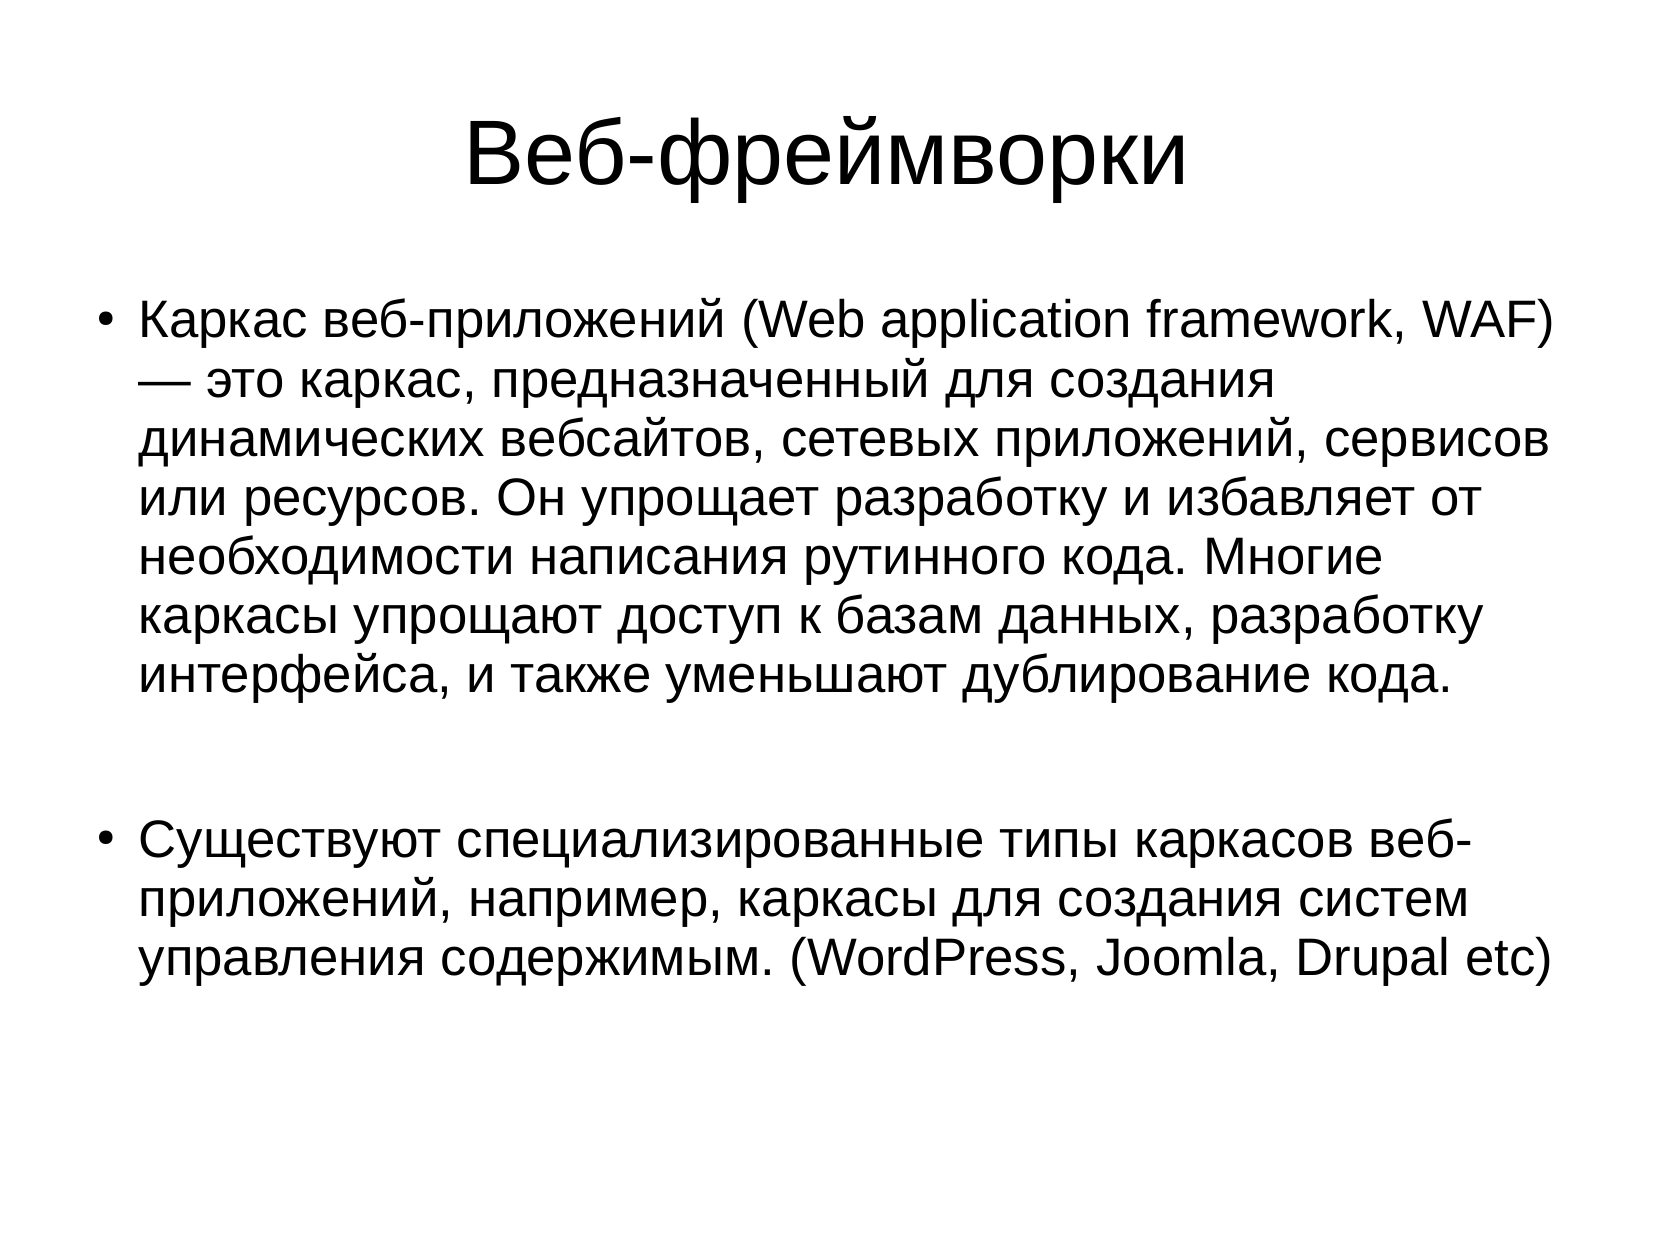

# Веб-фреймворки
Каркас веб-приложений (Web application framework, WAF) — это каркас, предназначенный для создания динамических вебсайтов, сетевых приложений, сервисов или ресурсов. Он упрощает разработку и избавляет от необходимости написания рутинного кода. Многие каркасы упрощают доступ к базам данных, разработку интерфейса, и также уменьшают дублирование кода.
Существуют специализированные типы каркасов веб-приложений, например, каркасы для создания систем управления содержимым. (WordPress, Joomla, Drupal etc)